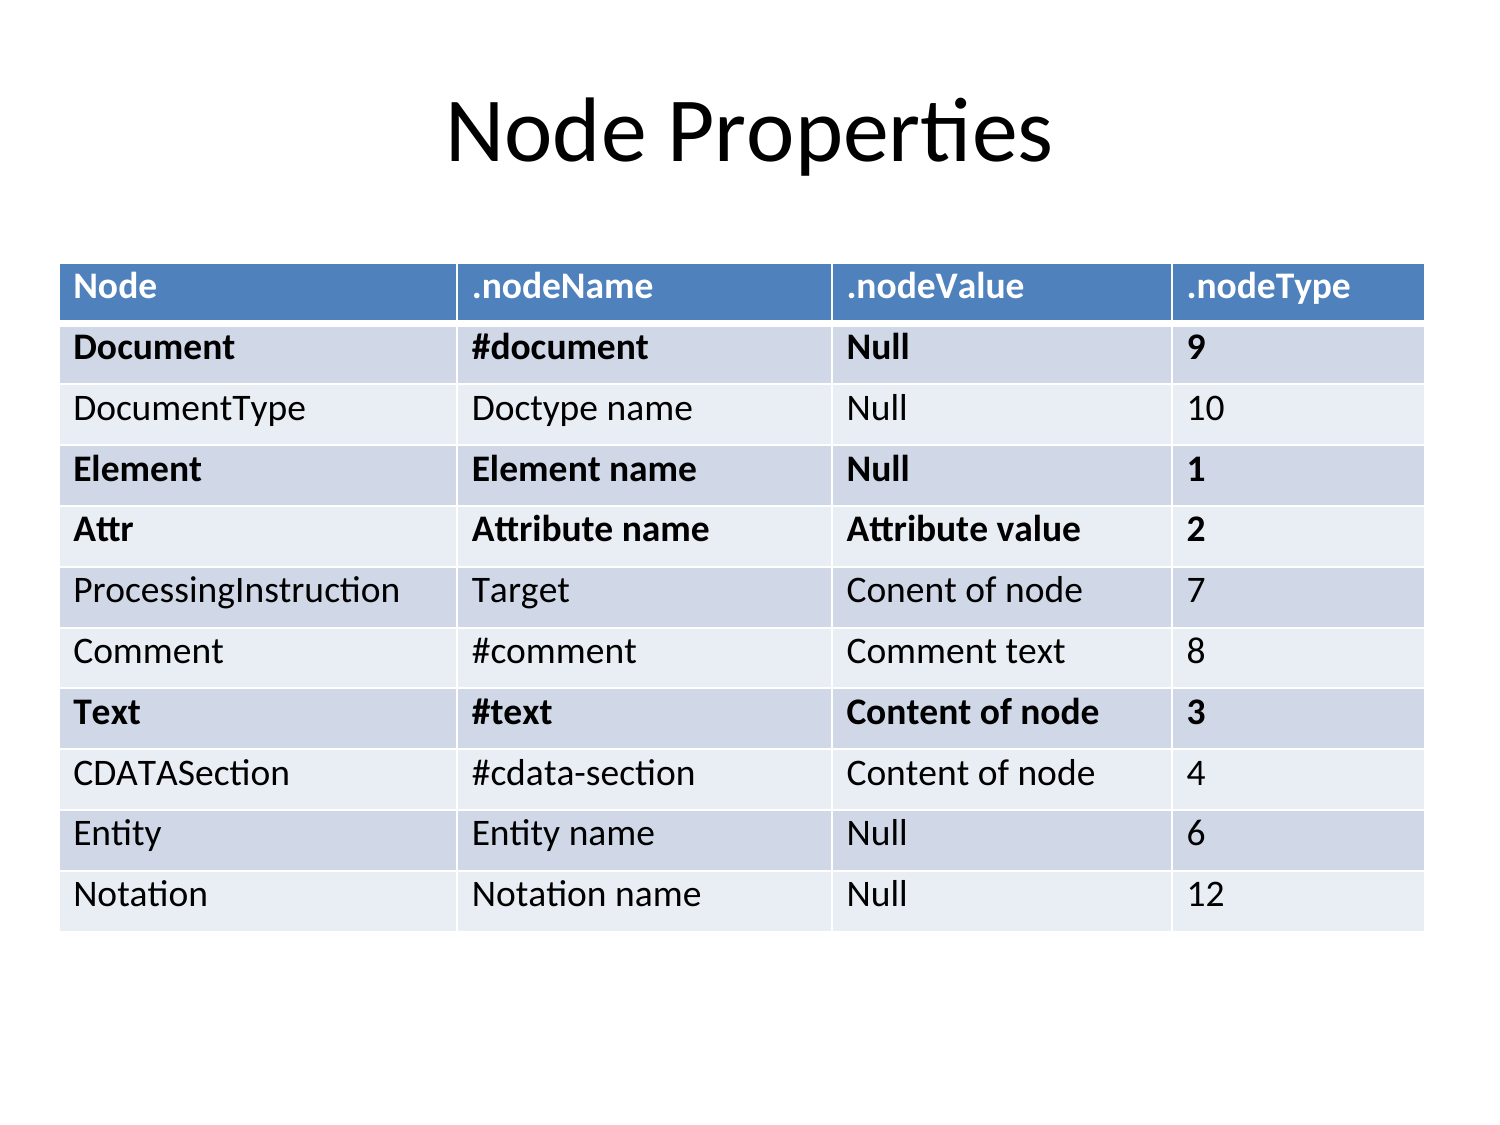

# Node Properties
Node
.nodeName
.nodeValue
.nodeType
Document
#document
Null
9
DocumentType
Doctype name
Null
10
Element
Element name
Null
1
Attr
Attribute name
Attribute value
2
ProcessingInstruction
Target
Conent of node
7
Comment
#comment
Comment text
8
Text
#text
Content of node
3
CDATASection
#cdata-section
Content of node
4
Entity
Entity name
Null
6
Notation
Notation name
Null
12